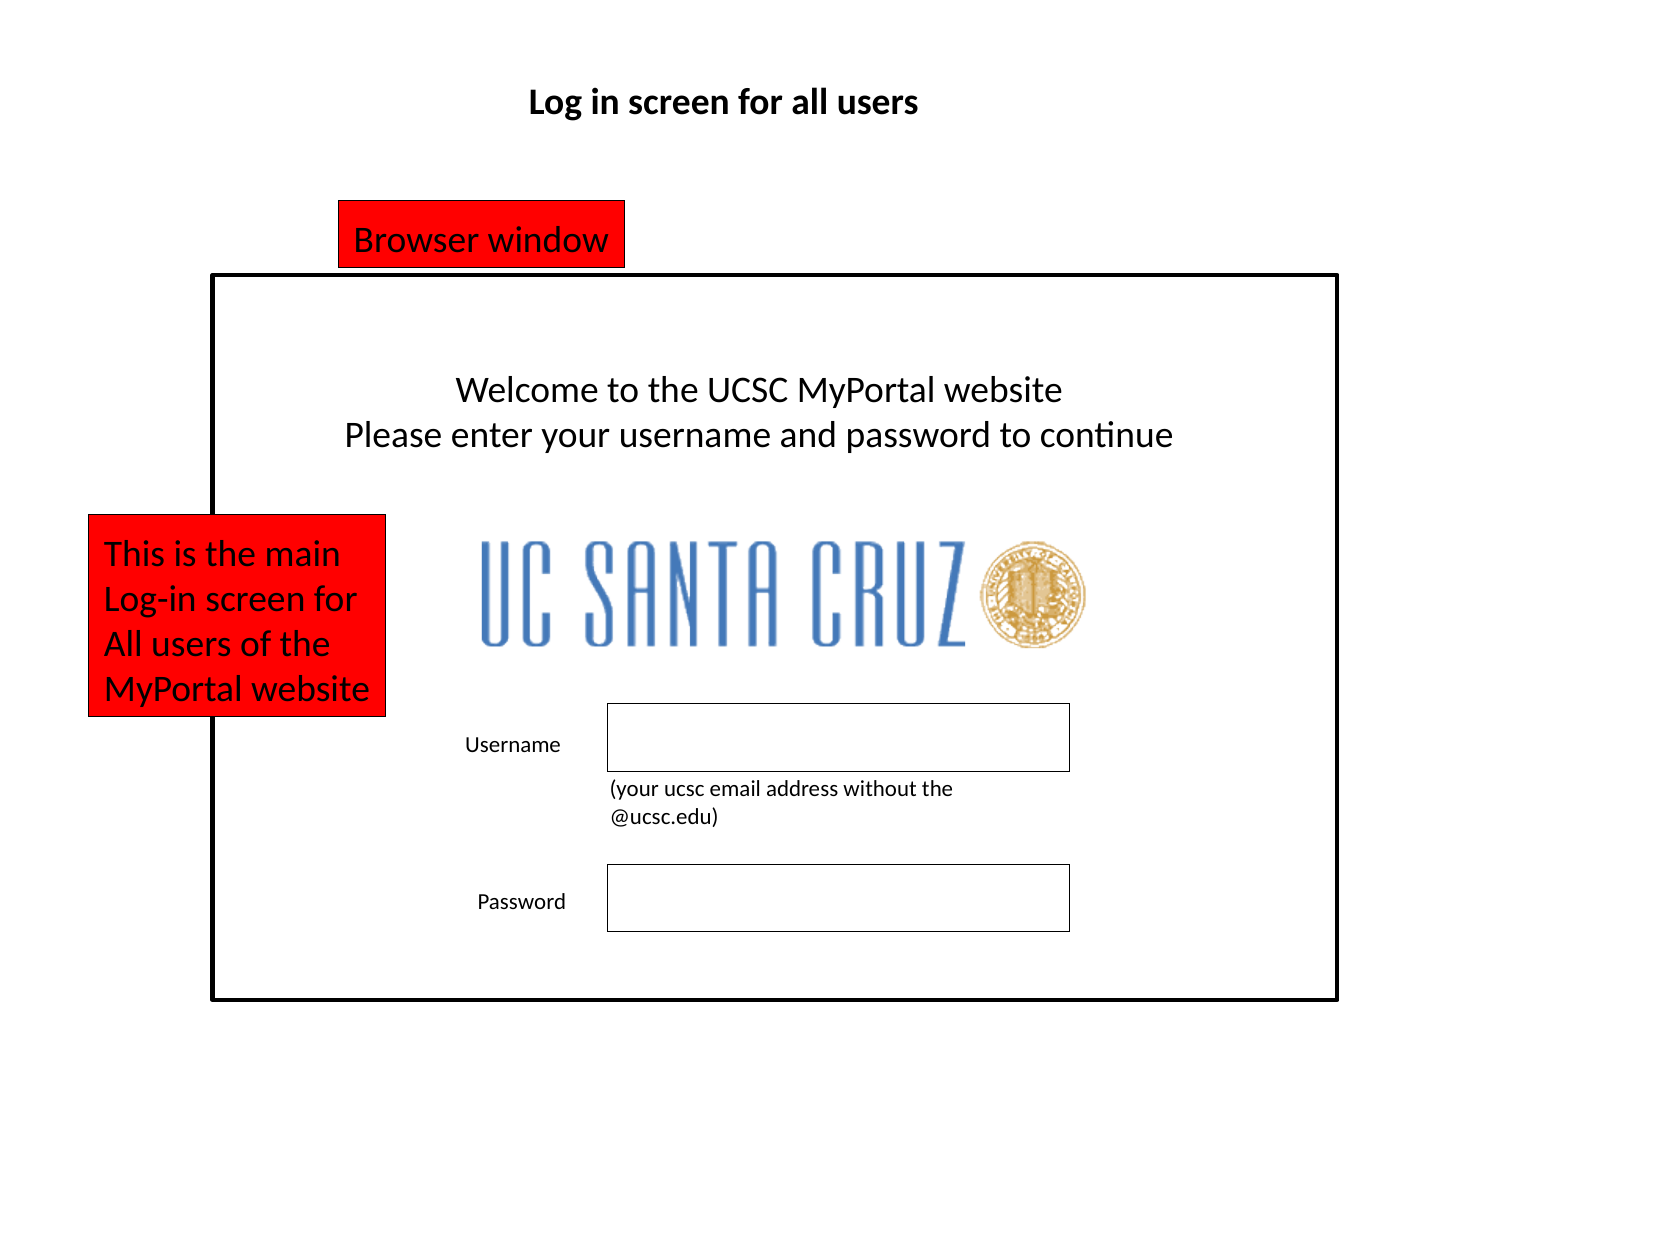

Log in screen for all users
Browser window
Welcome to the UCSC MyPortal website
Please enter your username and password to continue
This is the main
Log-in screen for
All users of the
MyPortal website
Username
(your ucsc email address without the @ucsc.edu)
Password